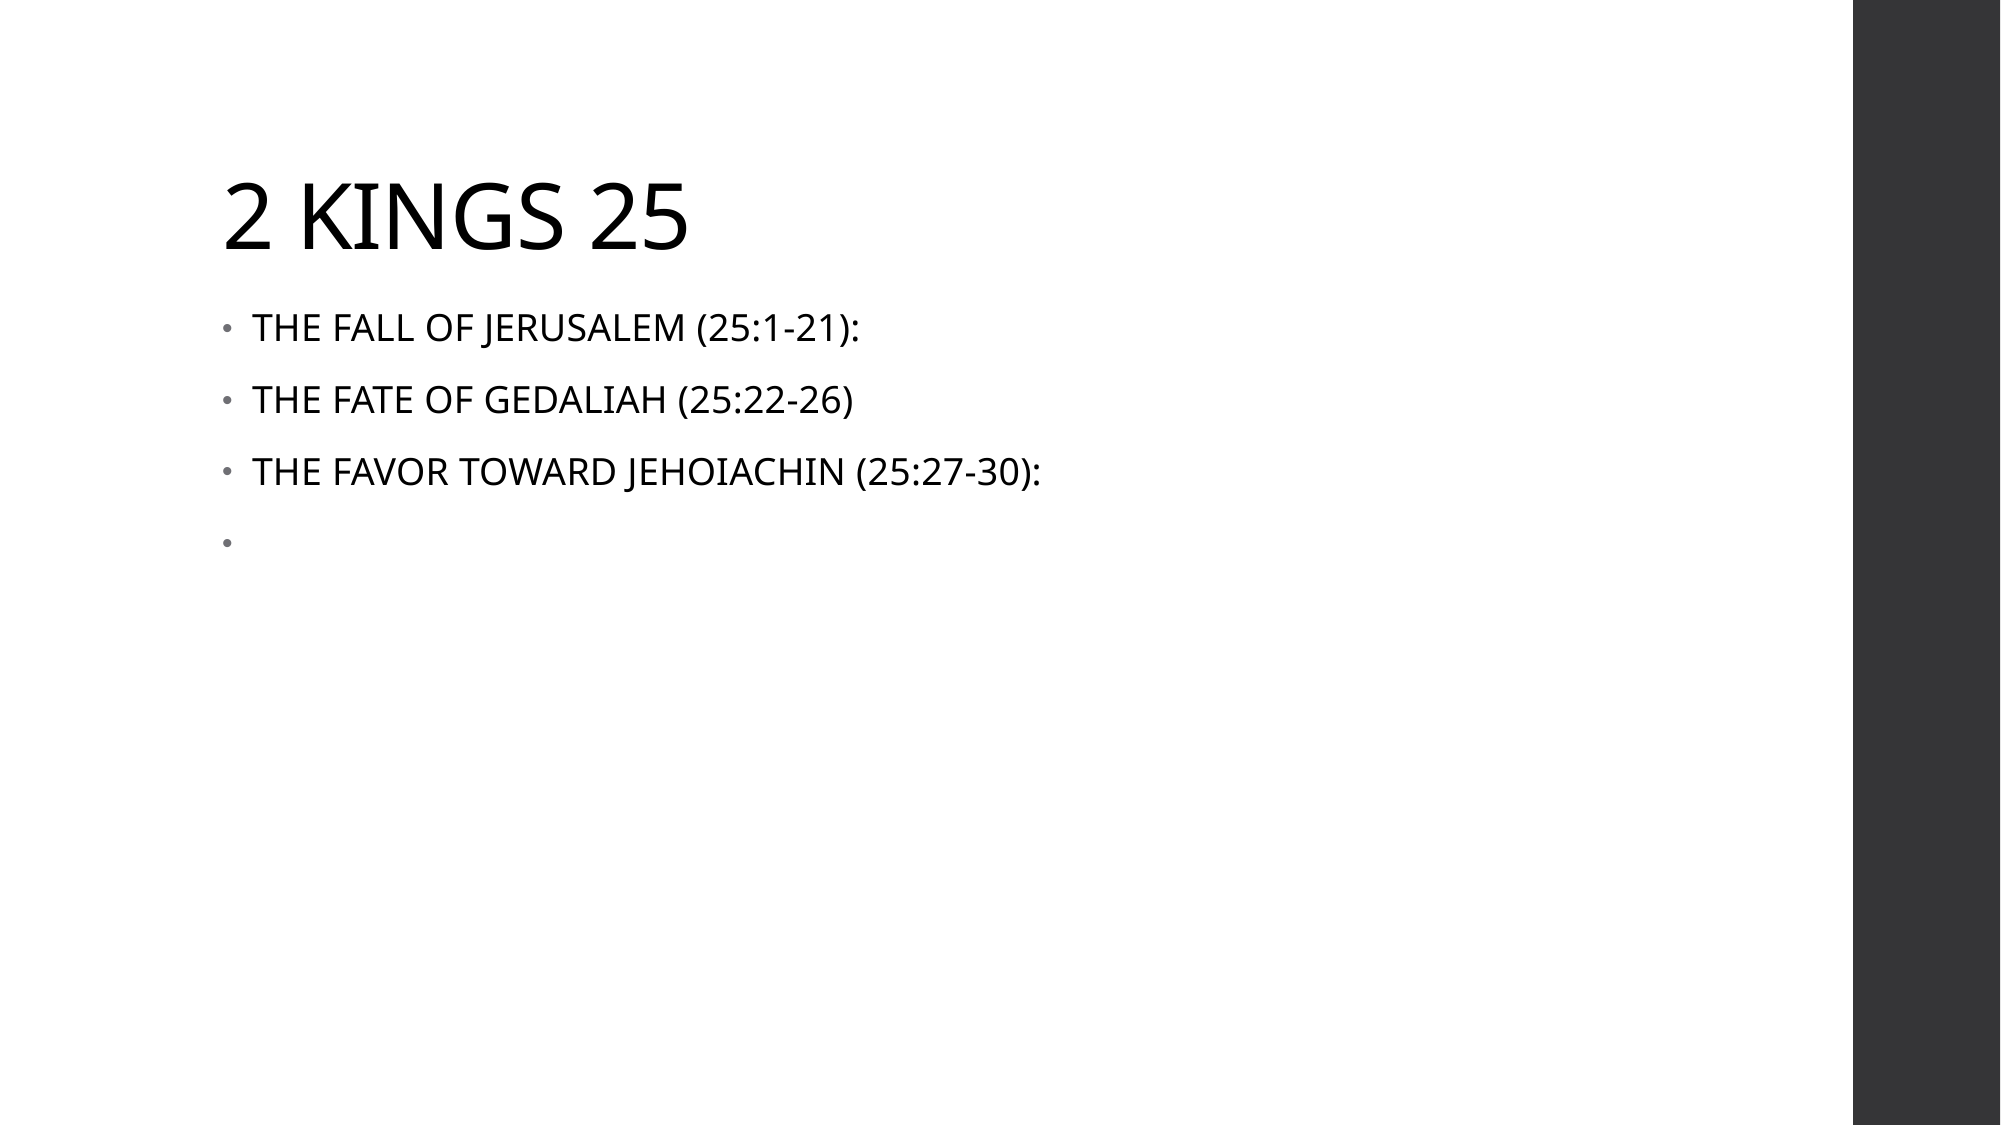

# 2 KINGS 25
THE FALL OF JERUSALEM (25:1-21):
THE FATE OF GEDALIAH (25:22-26)
THE FAVOR TOWARD JEHOIACHIN (25:27-30):